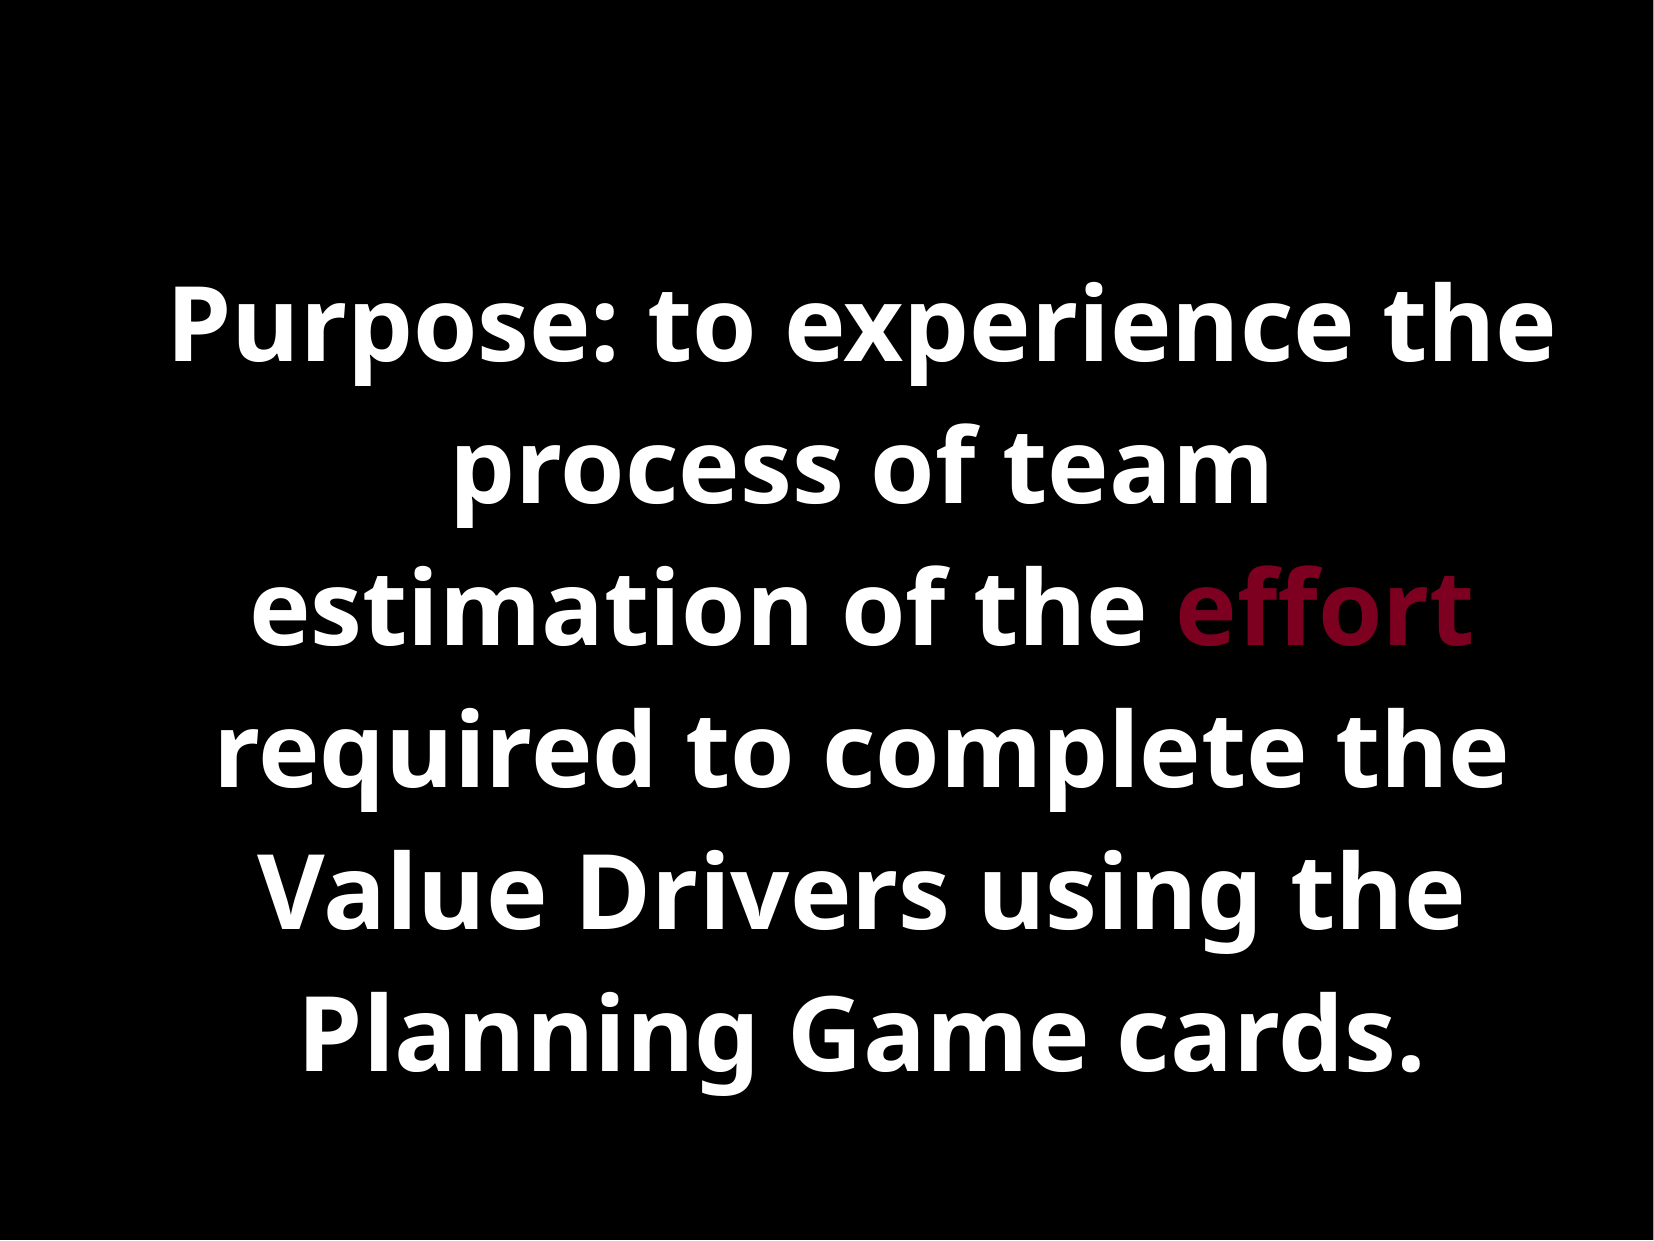

# Purpose: to experience the process of team estimation of the effort required to complete the Value Drivers using the Planning Game cards.